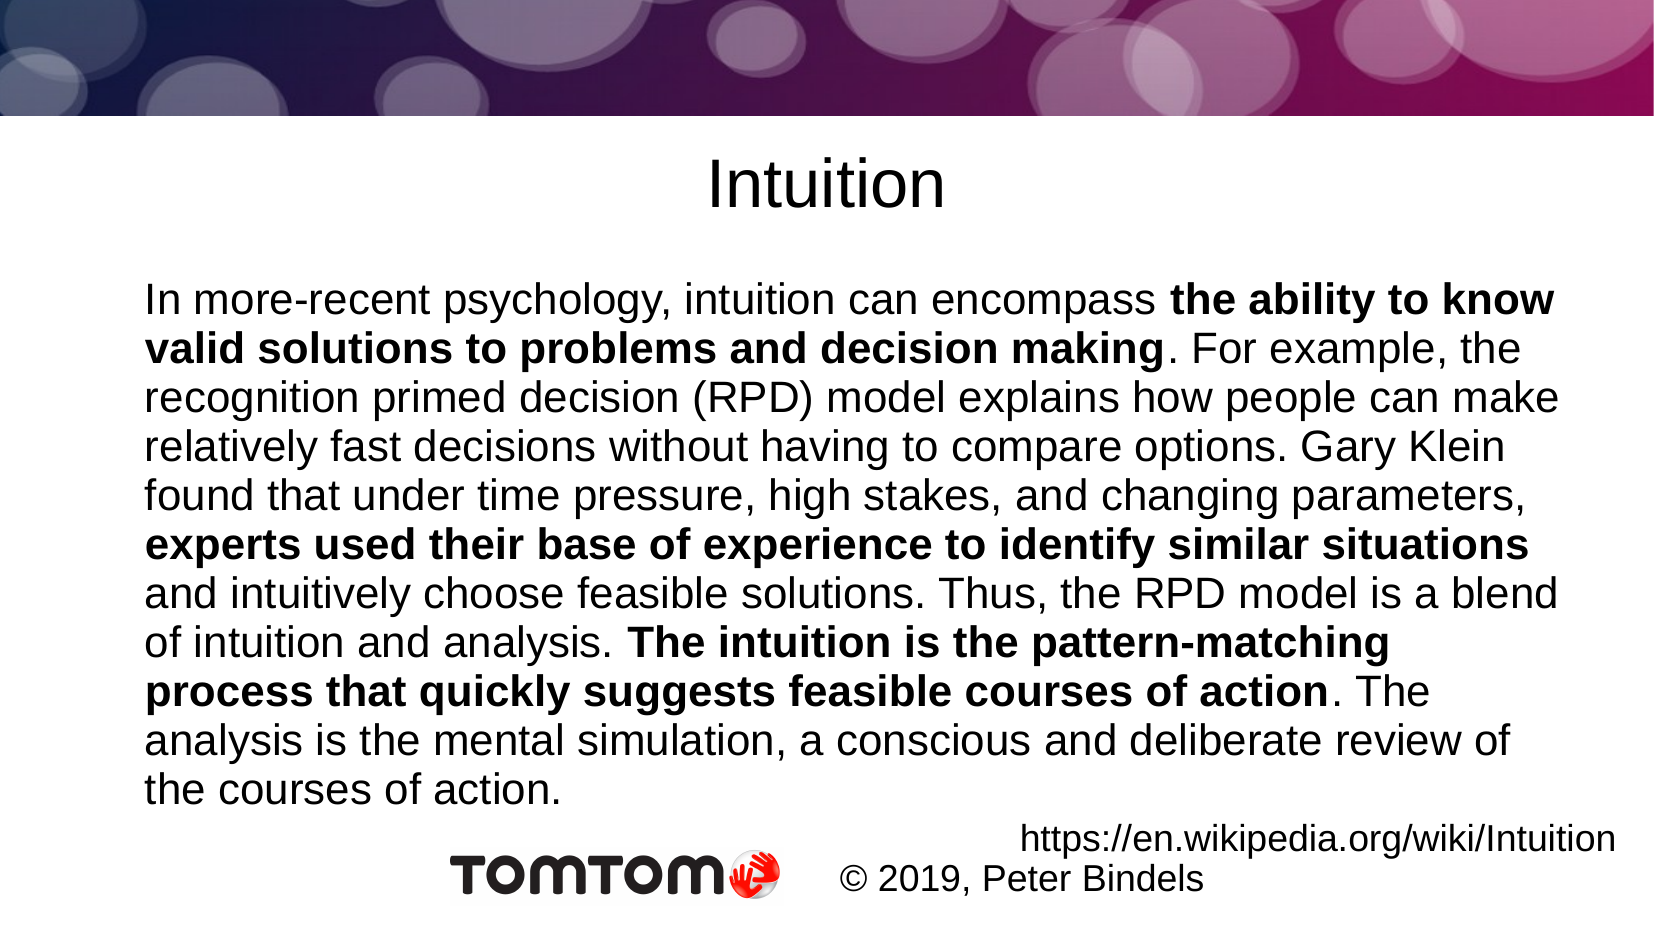

# Intuition
In more-recent psychology, intuition can encompass the ability to know valid solutions to problems and decision making. For example, the recognition primed decision (RPD) model explains how people can make relatively fast decisions without having to compare options. Gary Klein found that under time pressure, high stakes, and changing parameters, experts used their base of experience to identify similar situations and intuitively choose feasible solutions. Thus, the RPD model is a blend of intuition and analysis. The intuition is the pattern-matching process that quickly suggests feasible courses of action. The analysis is the mental simulation, a conscious and deliberate review of the courses of action.
https://en.wikipedia.org/wiki/Intuition